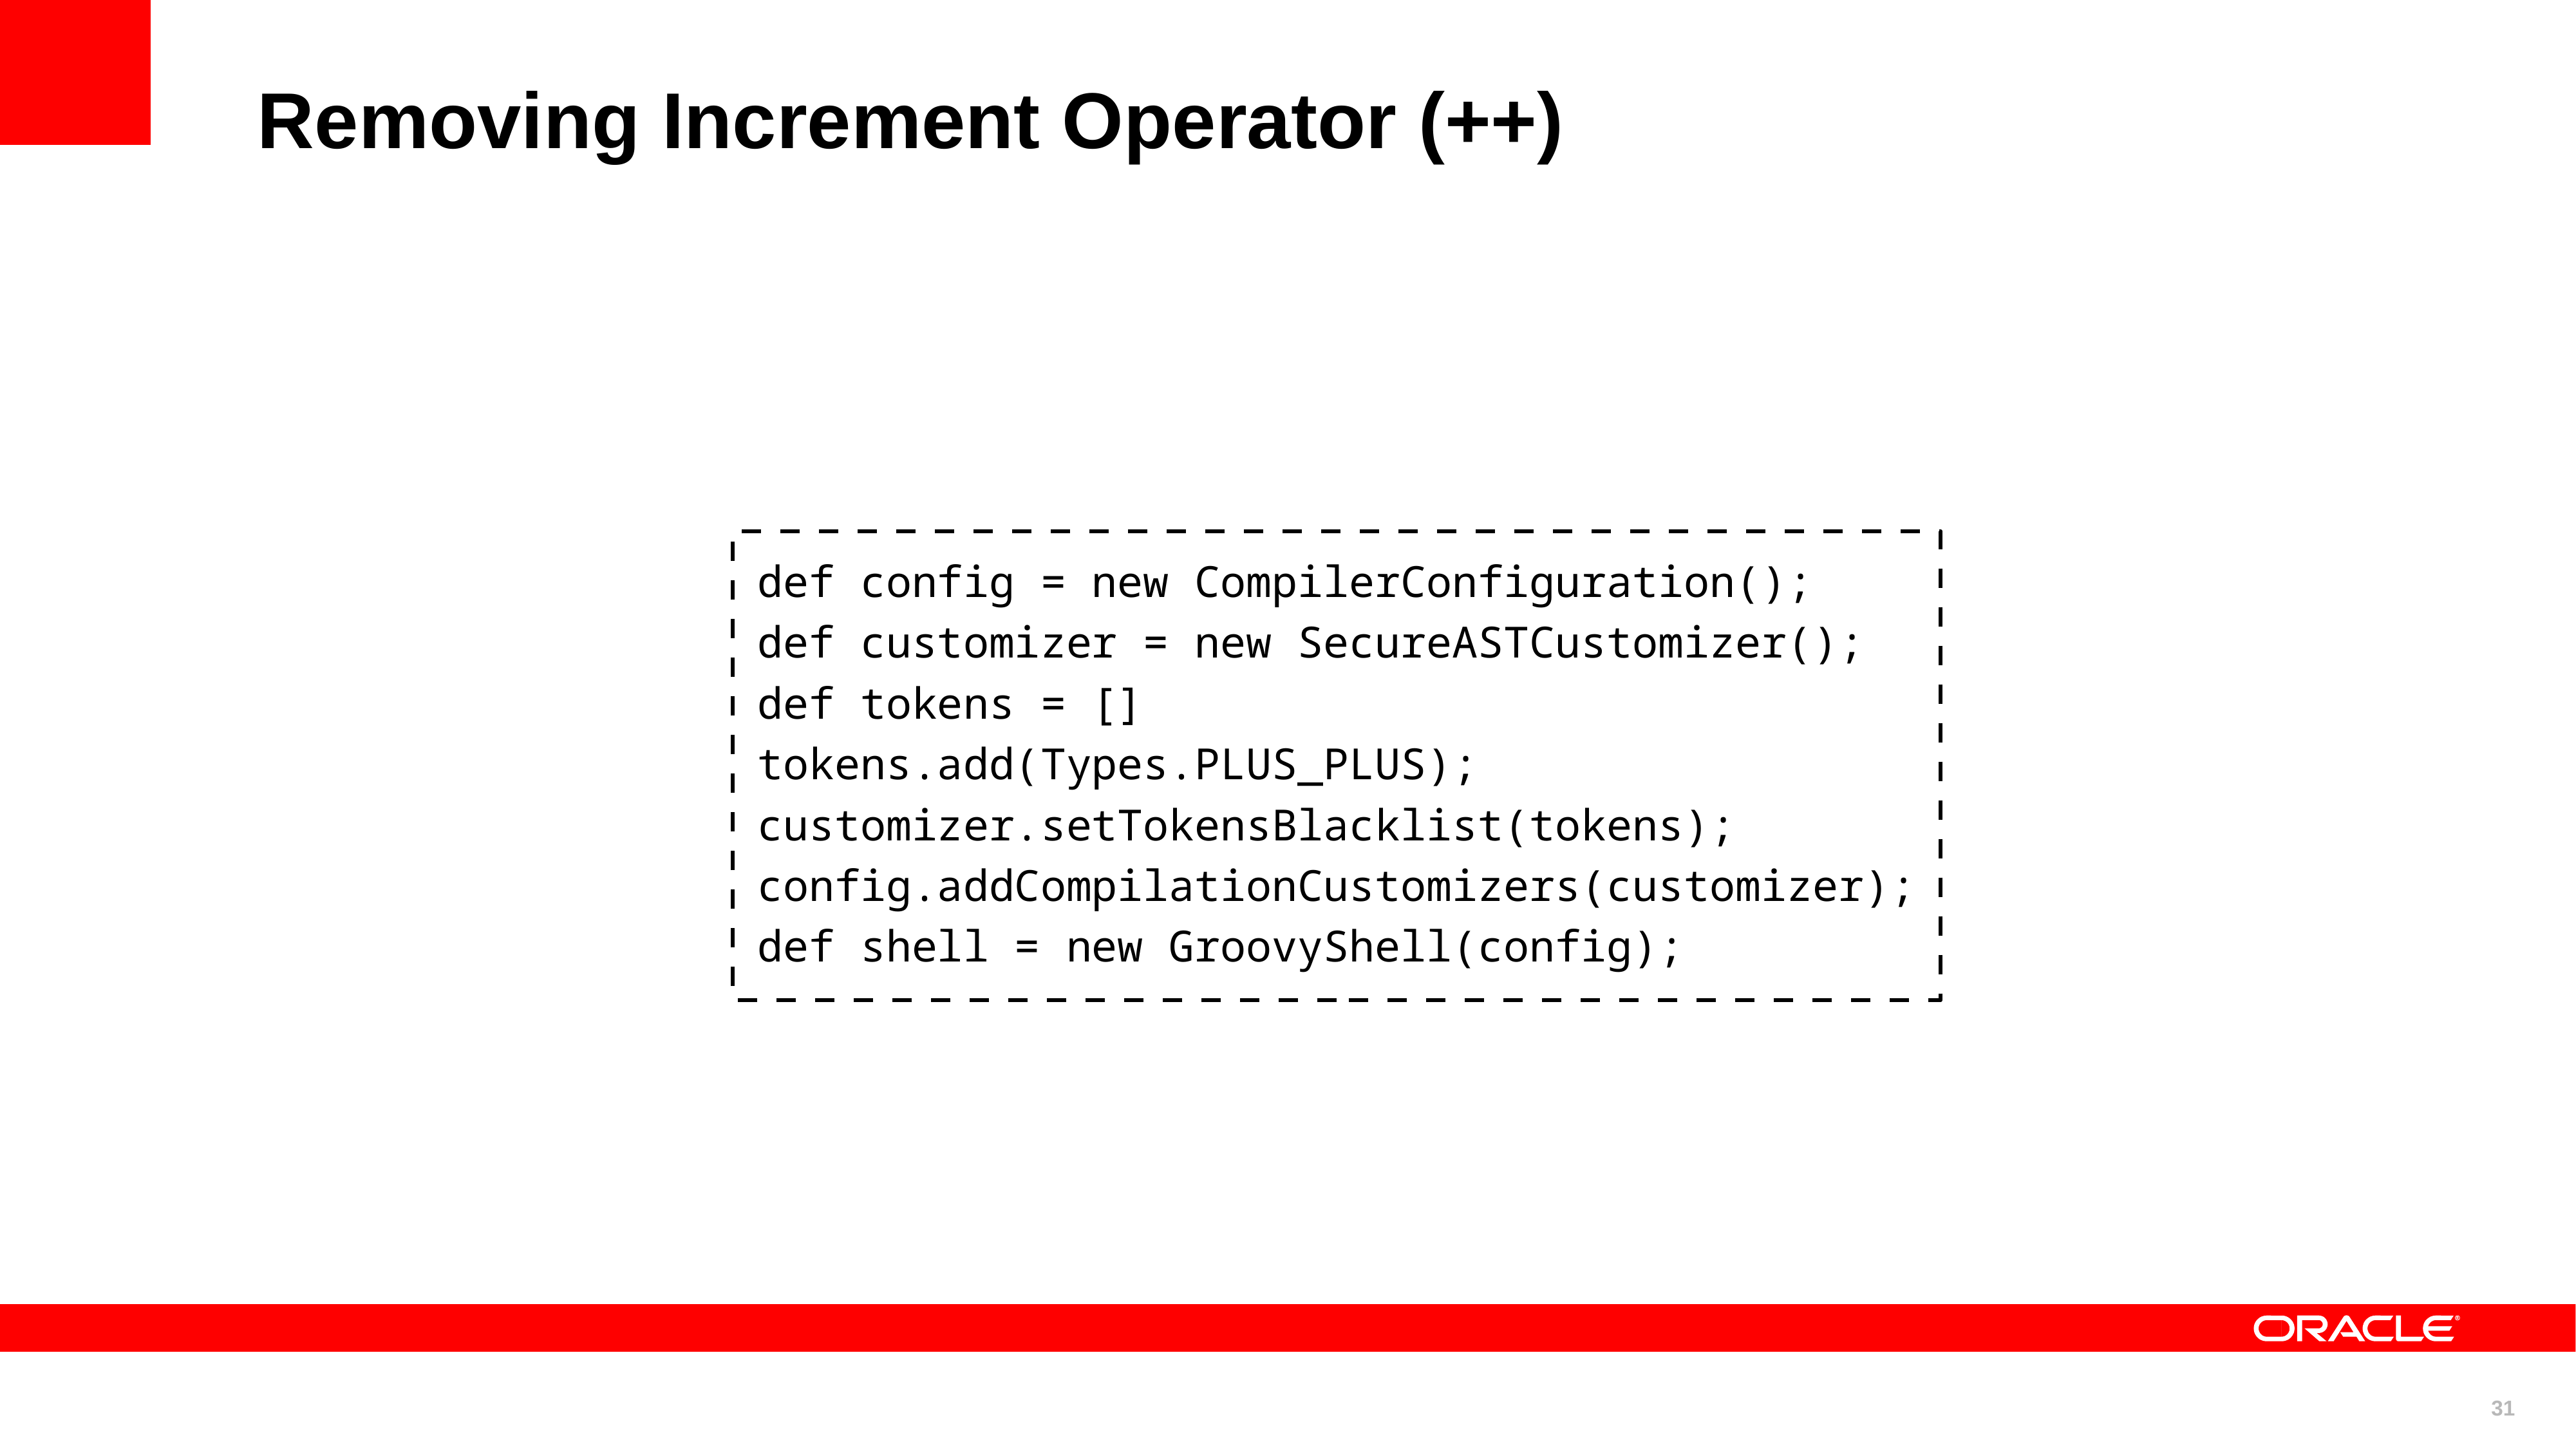

# Removing Increment Operator (++)
def config = new CompilerConfiguration();
def customizer = new SecureASTCustomizer();
def tokens = []
tokens.add(Types.PLUS_PLUS);
customizer.setTokensBlacklist(tokens);
config.addCompilationCustomizers(customizer);
def shell = new GroovyShell(config);